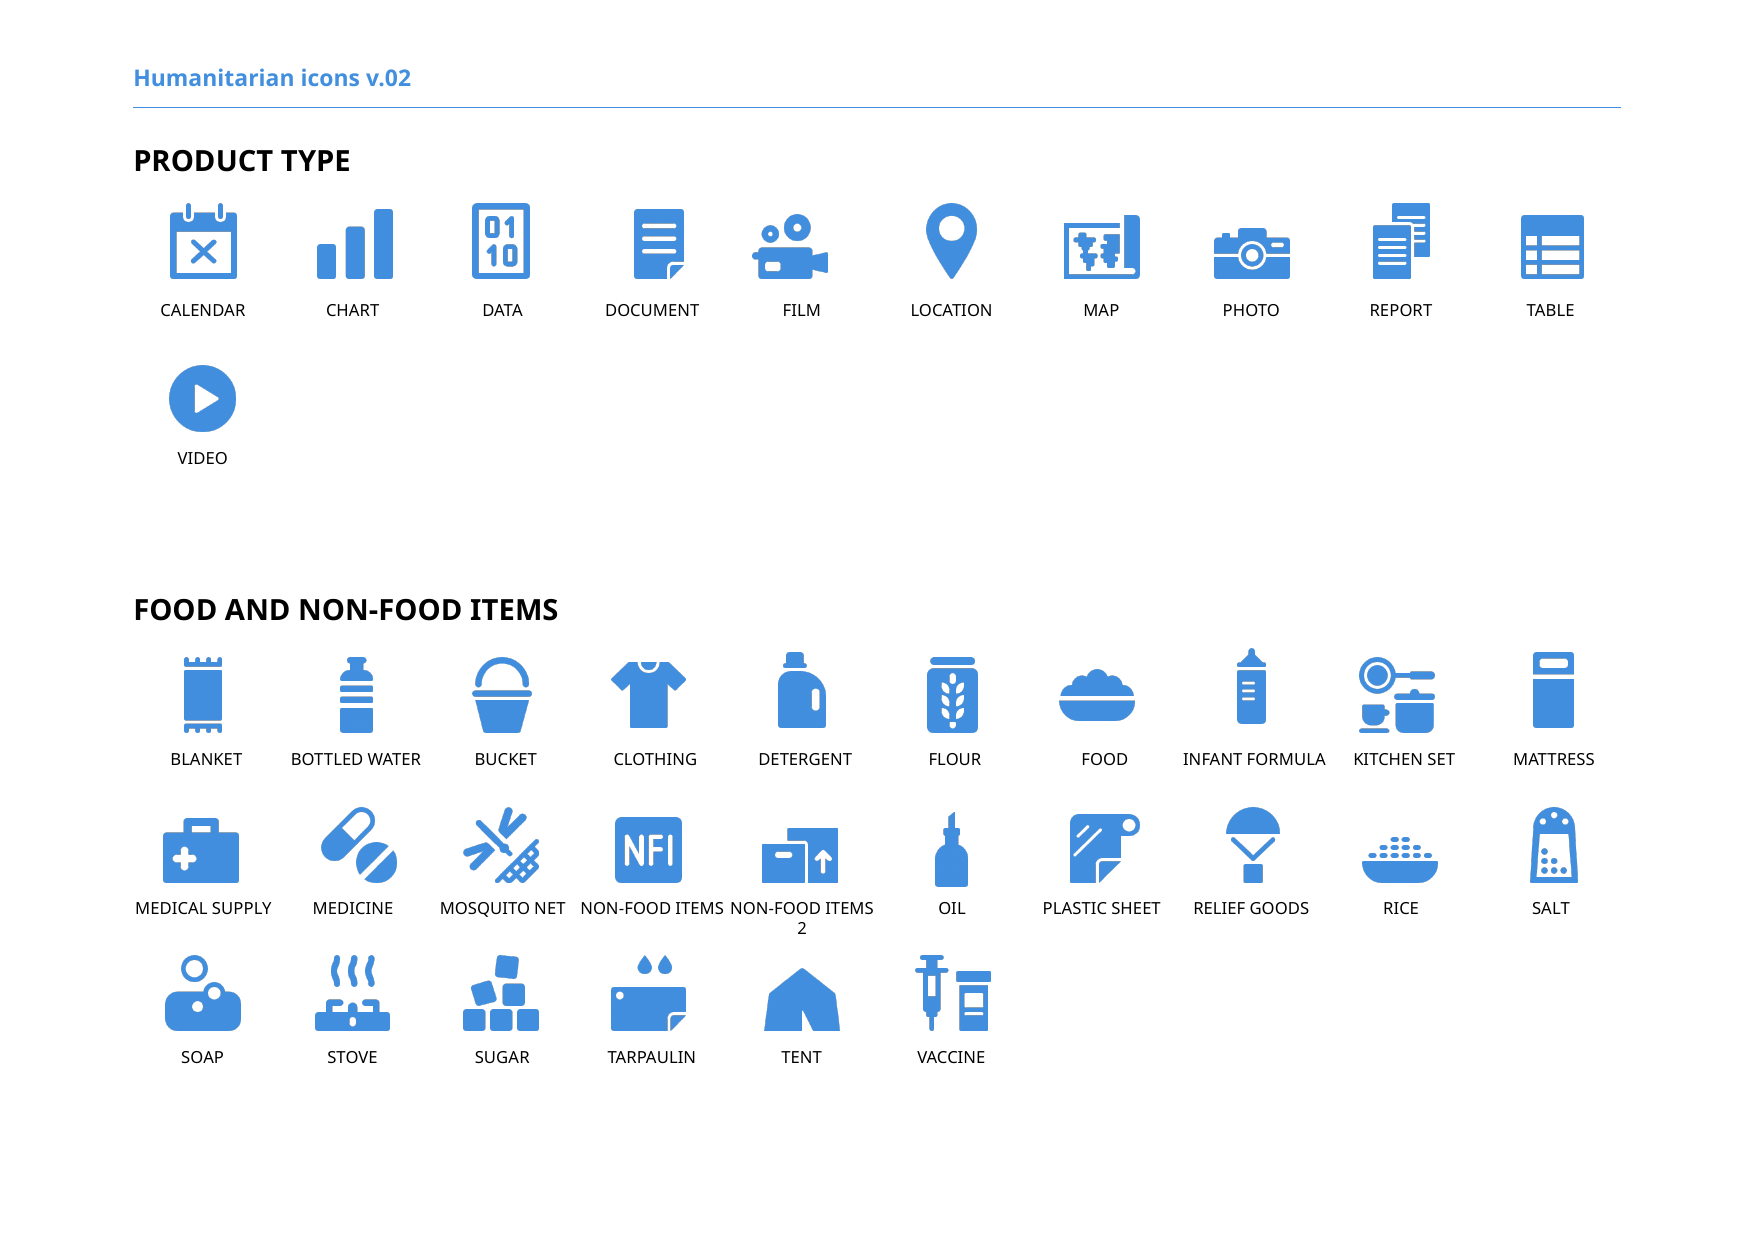

# Humanitarian icons v.02
PRODUCT TYPE
CALENDAR
CHART
DATA
DOCUMENT
FILM
LOCATION
MAP
PHOTO
REPORT
TABLE
VIDEO
FOOD AND NON-FOOD ITEMS
BLANKET
BOTTLED WATER
BUCKET
CLOTHING
DETERGENT
FLOUR
FOOD
INFANT FORMULA
KITCHEN SET
MATTRESS
MEDICAL SUPPLY
MEDICINE
MOSQUITO NET
NON-FOOD ITEMS
NON-FOOD ITEMS 2
OIL
PLASTIC SHEET
RELIEF GOODS
RICE
SALT
SOAP
STOVE
SUGAR
TARPAULIN
TENT
VACCINE